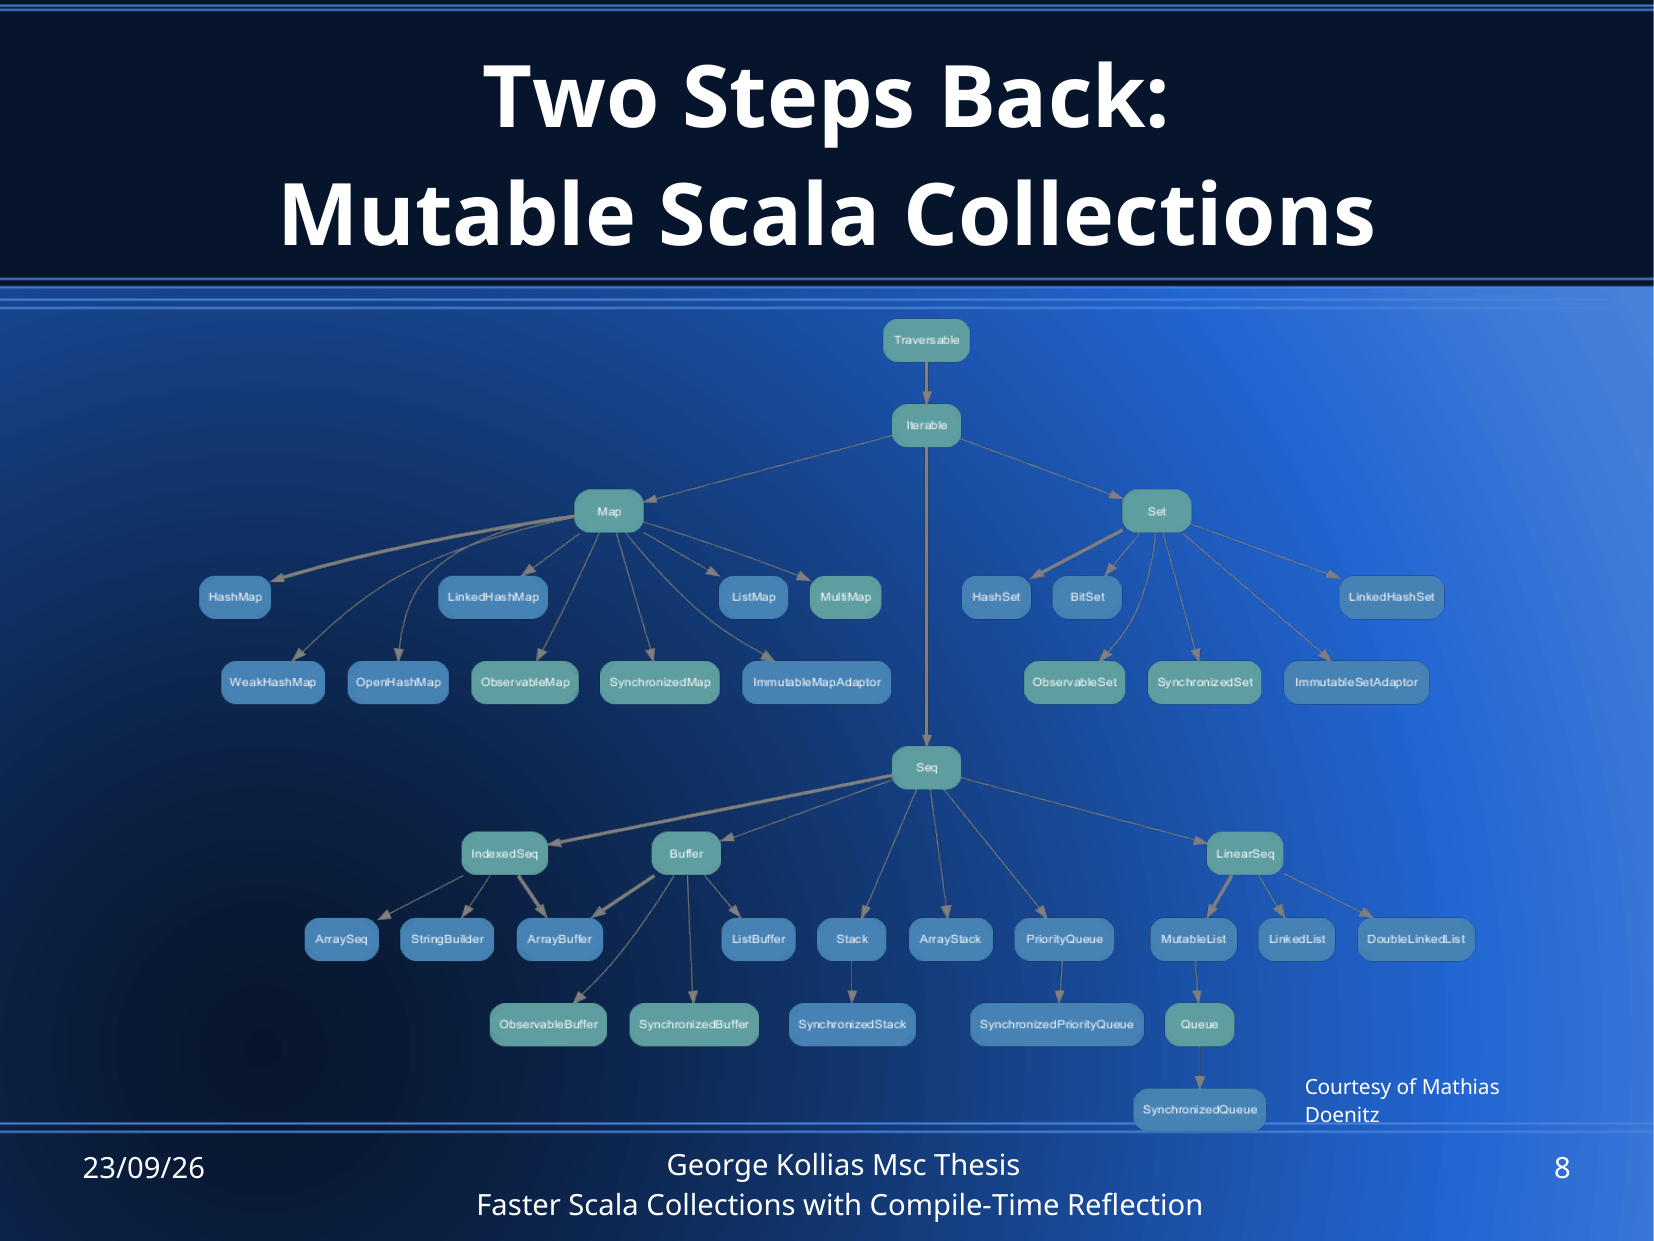

# Two Steps Back: Mutable Scala Collections
Courtesy of Mathias Doenitz
8